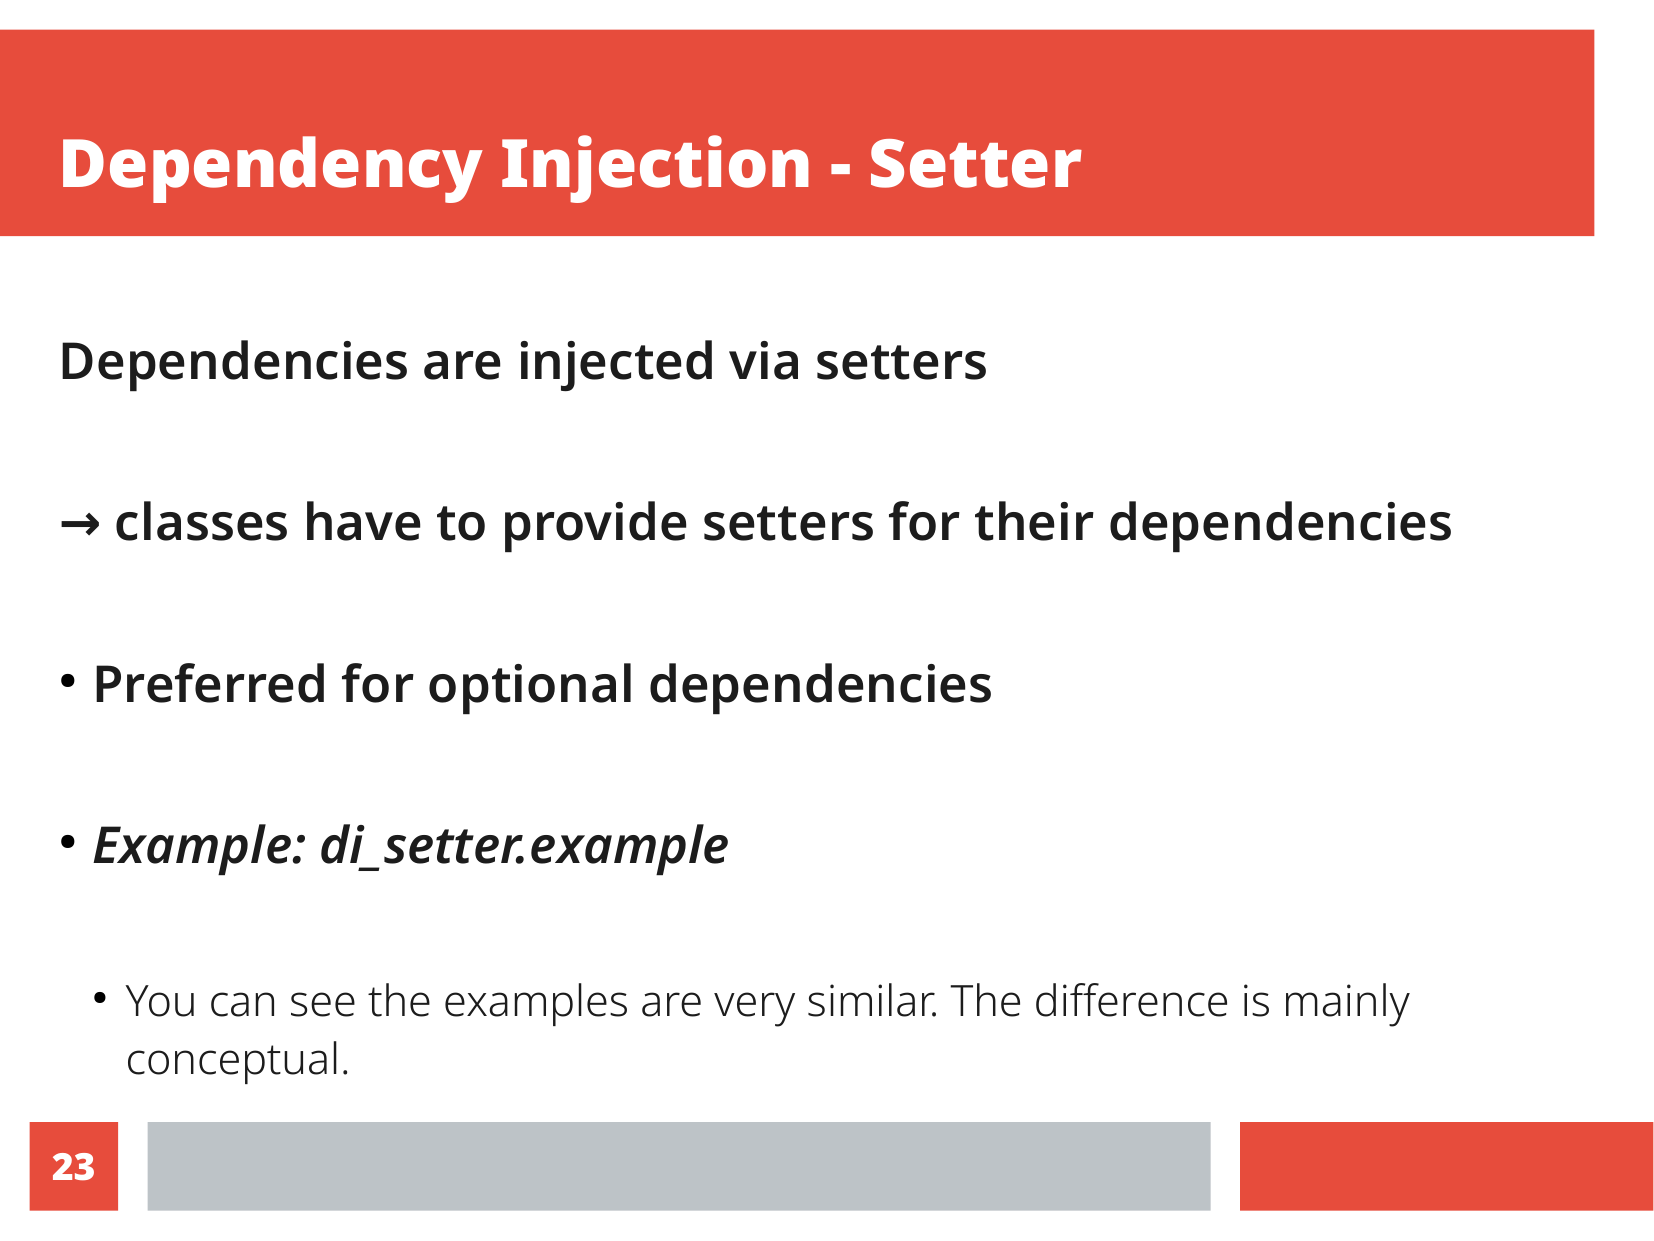

# Dependency Injection - Setter
Dependencies are injected via setters
→ classes have to provide setters for their dependencies
Preferred for optional dependencies
Example: di_setter.example
You can see the examples are very similar. The difference is mainly conceptual.
23